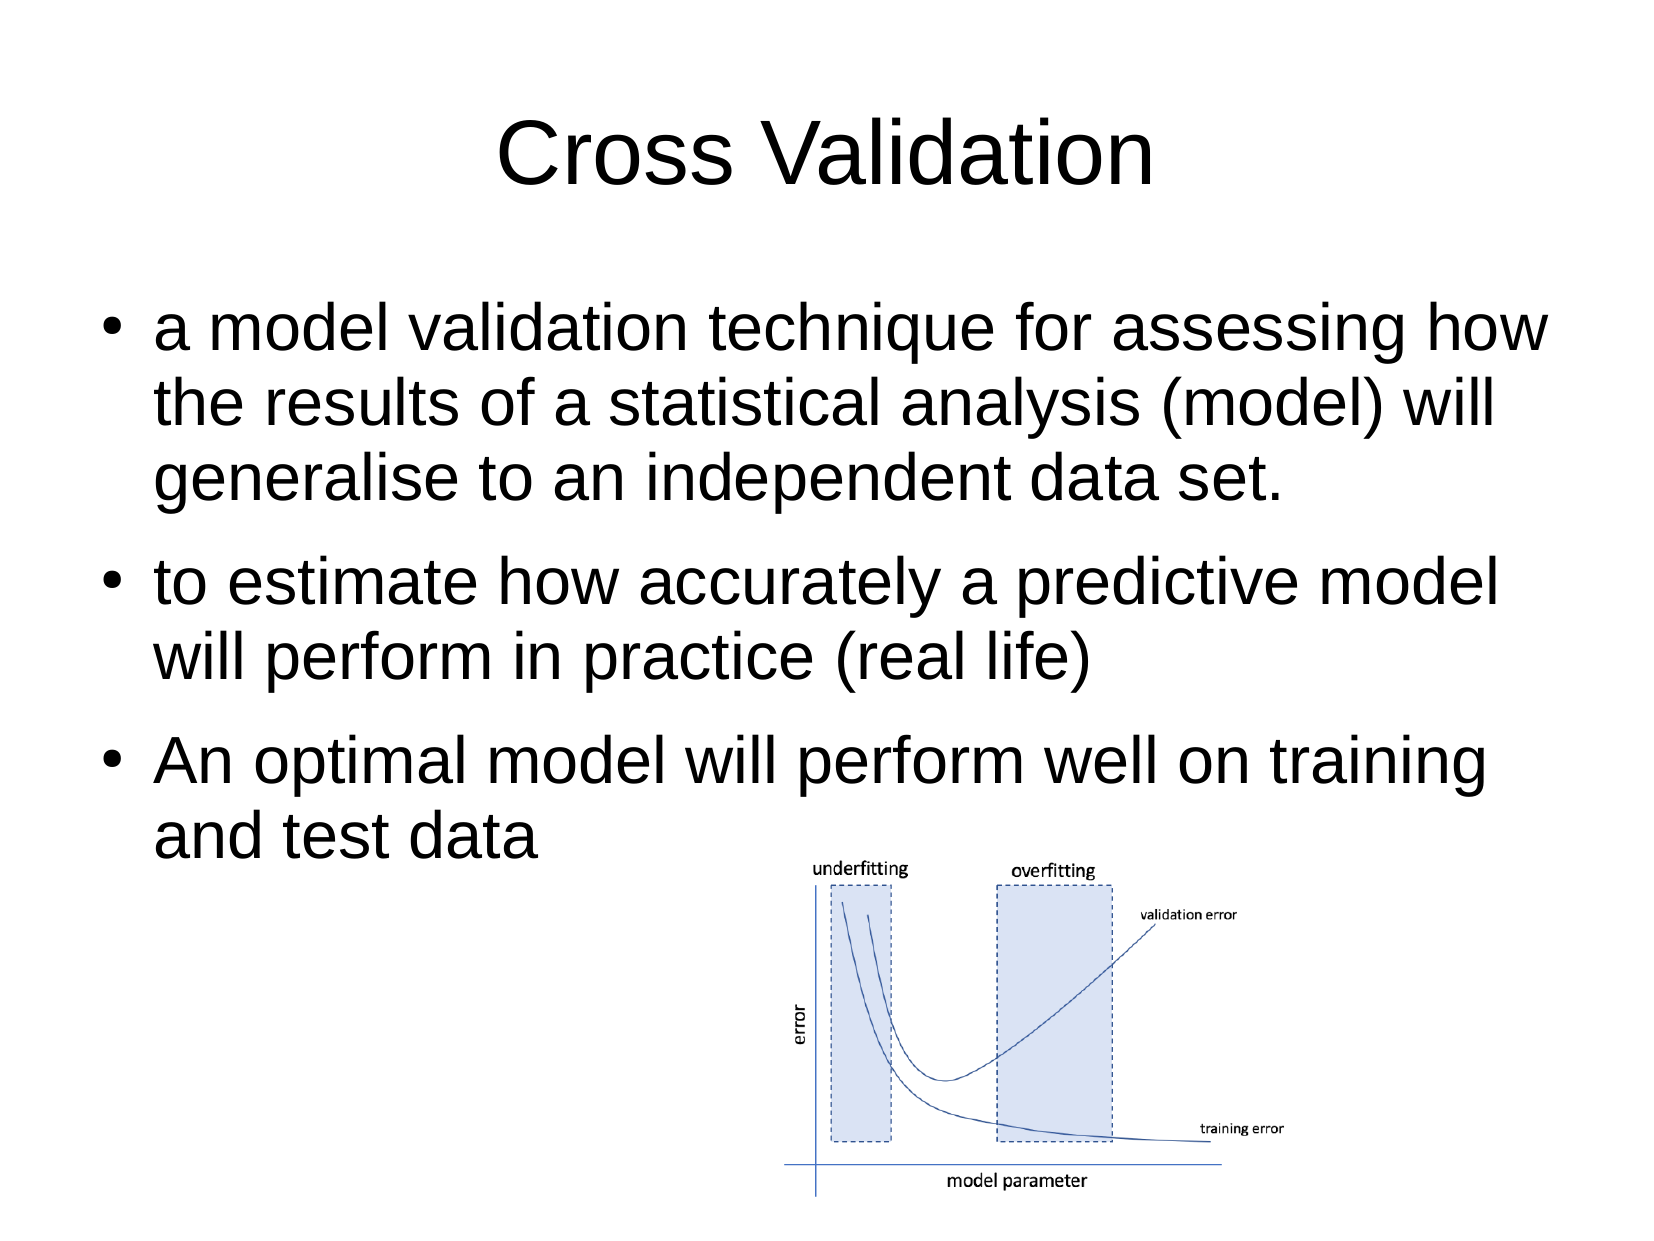

# Cross Validation
a model validation technique for assessing how the results of a statistical analysis (model) will generalise to an independent data set.
to estimate how accurately a predictive model will perform in practice (real life)
An optimal model will perform well on training and test data